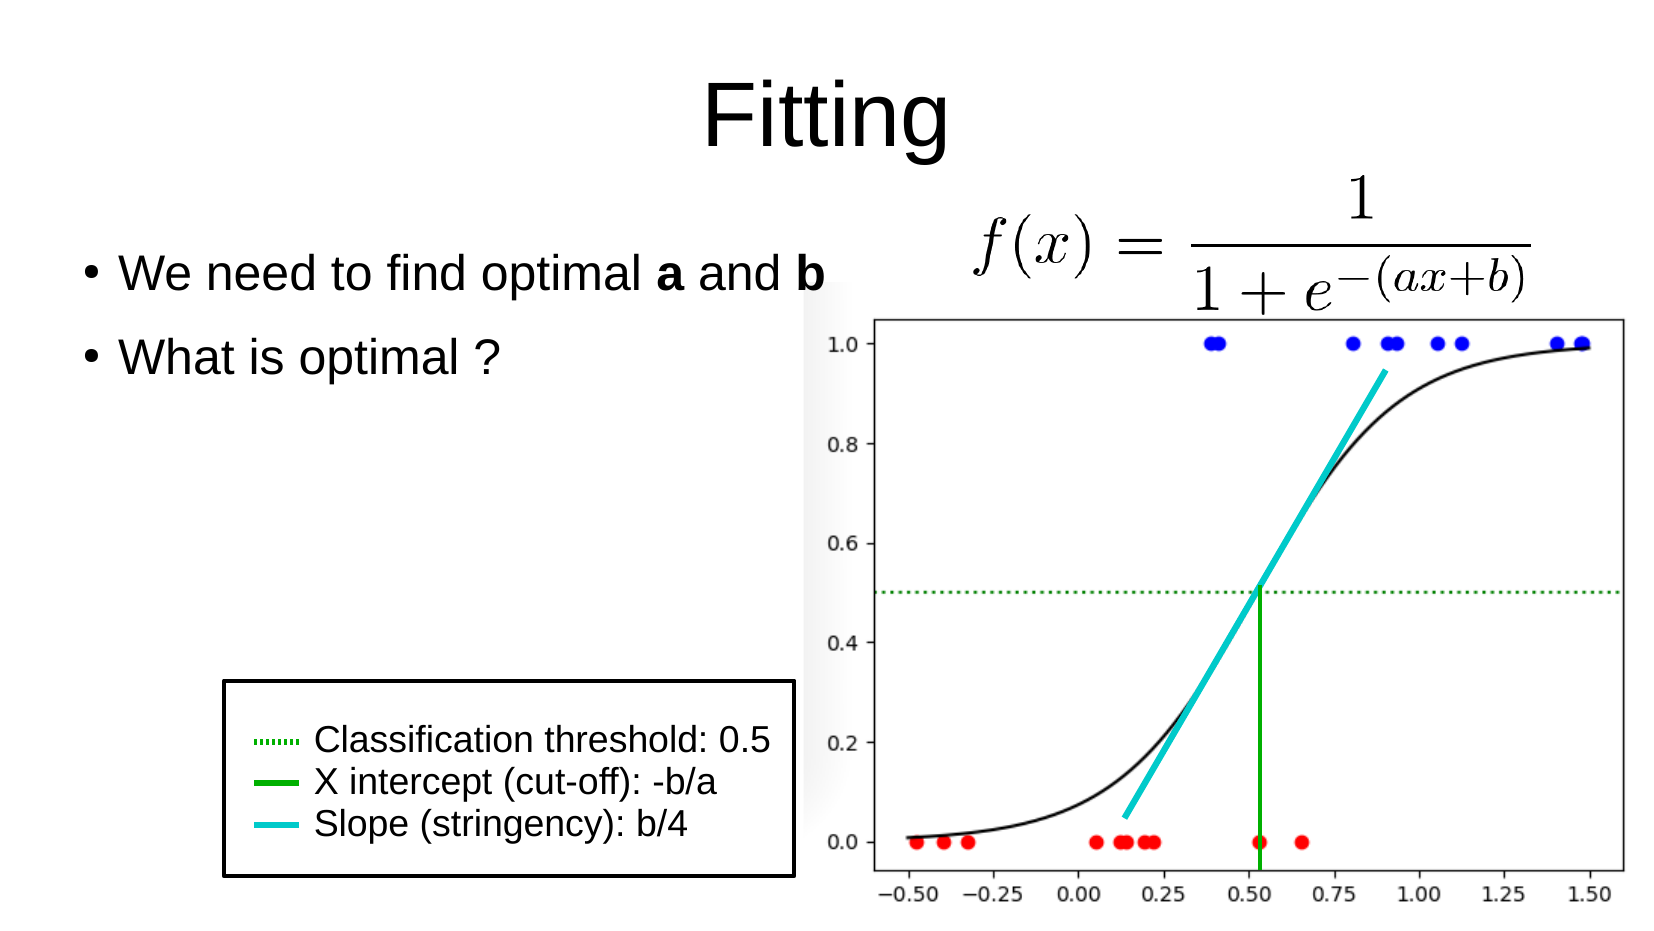

# Fitting
We need to find optimal a and b
What is optimal ?
Classification threshold: 0.5
X intercept (cut-off): -b/a
Slope (stringency): b/4